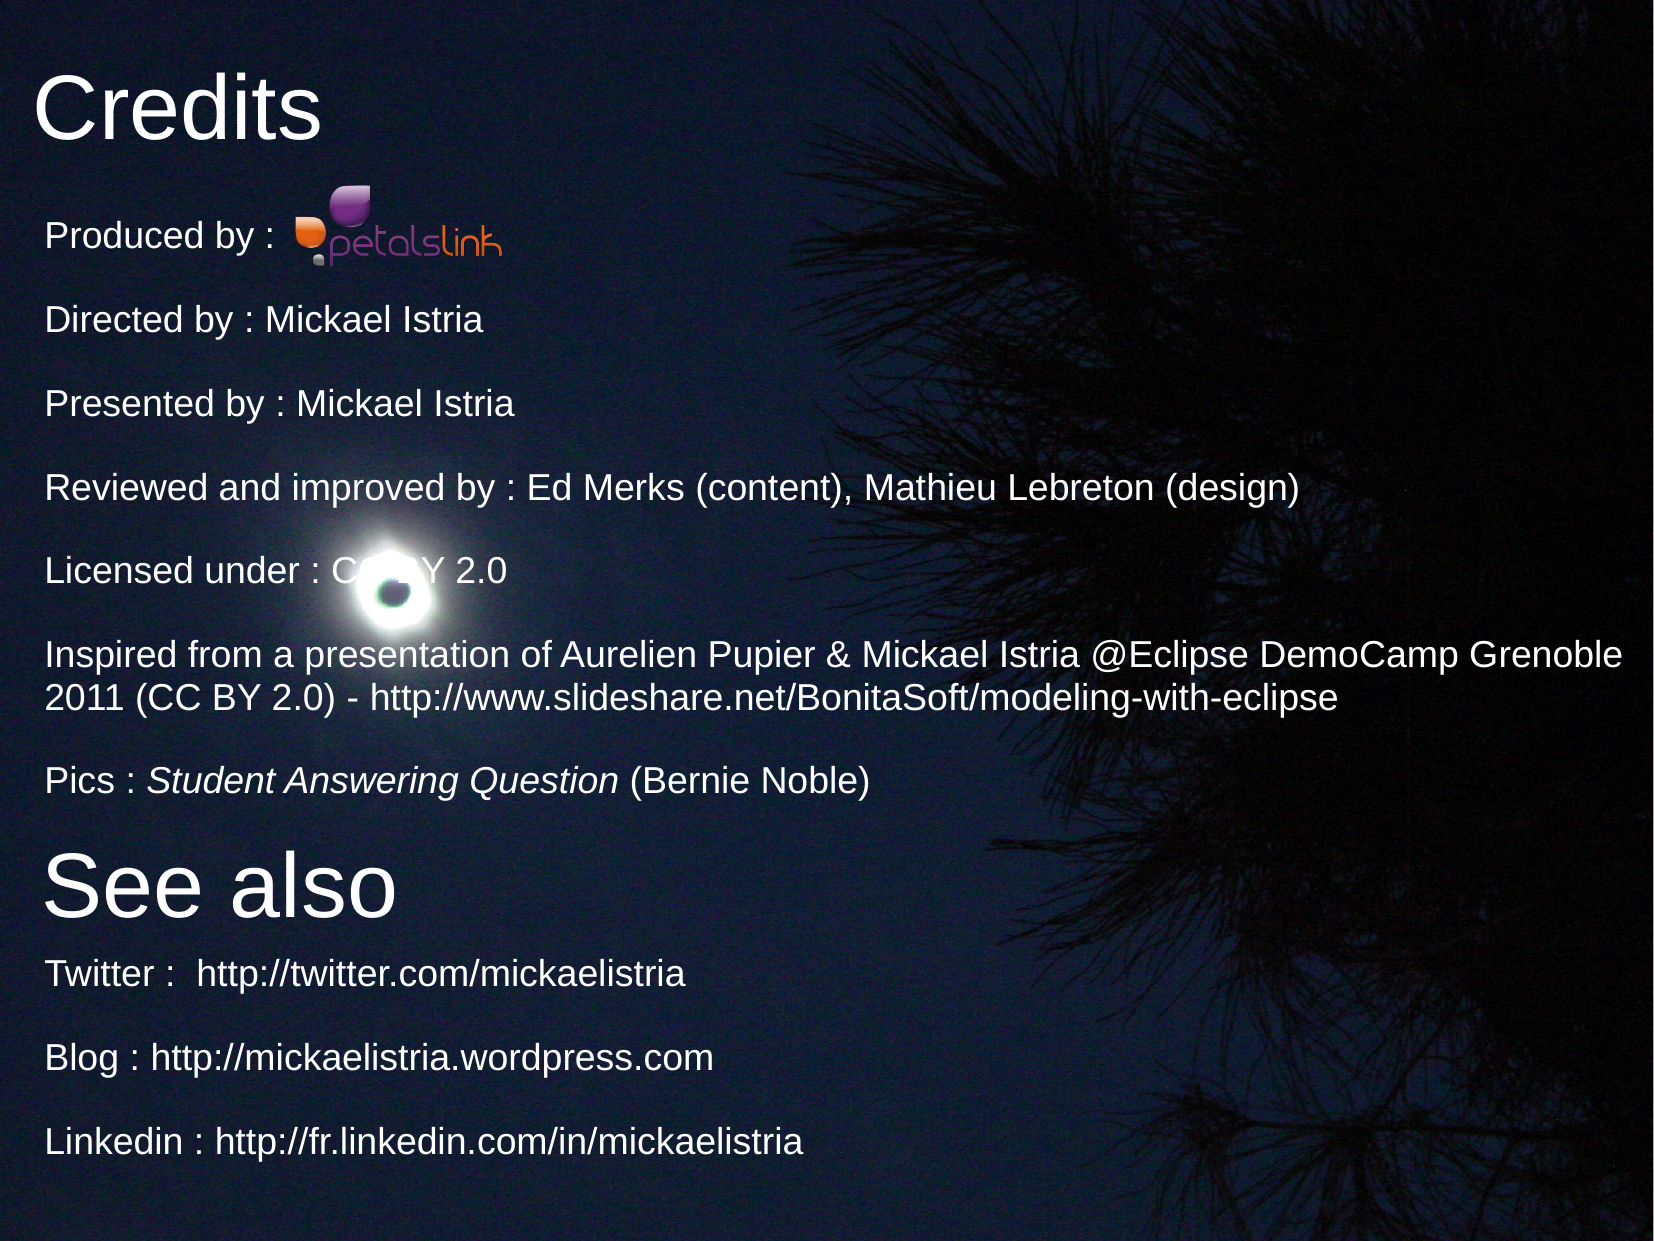

Credits
Produced by :
Directed by : Mickael Istria
Presented by : Mickael Istria
Reviewed and improved by : Ed Merks (content), Mathieu Lebreton (design)
Licensed under : CC BY 2.0
Inspired from a presentation of Aurelien Pupier & Mickael Istria @Eclipse DemoCamp Grenoble 2011 (CC BY 2.0) - http://www.slideshare.net/BonitaSoft/modeling-with-eclipse
Pics : Student Answering Question (Bernie Noble)
See also
Twitter : http://twitter.com/mickaelistria
Blog : http://mickaelistria.wordpress.com
Linkedin : http://fr.linkedin.com/in/mickaelistria